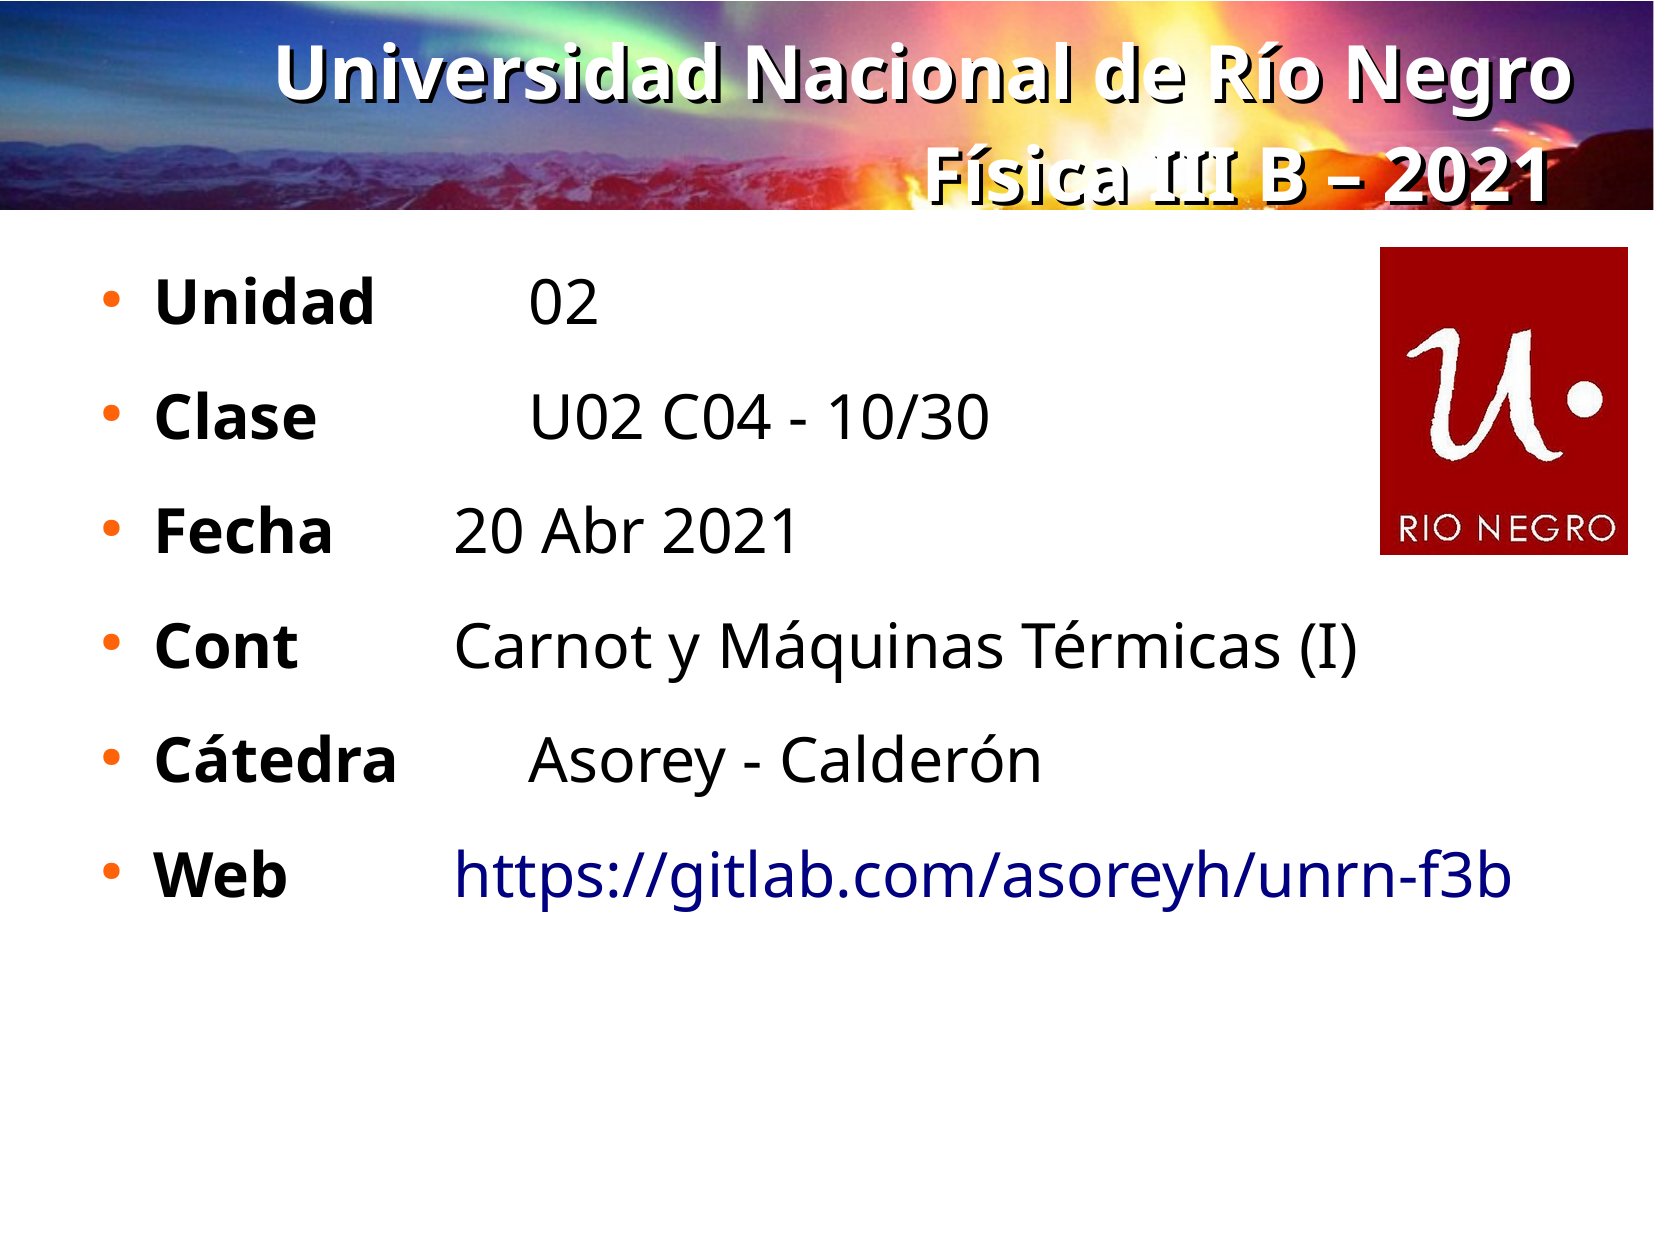

# Universidad Nacional de Río Negro Física III B – 2021
Unidad 		02
Clase			U02 C04 - 10/30
Fecha		20 Abr 2021
Cont			Carnot y Máquinas Térmicas (I)
Cátedra		Asorey - Calderón
Web			https://gitlab.com/asoreyh/unrn-f3b